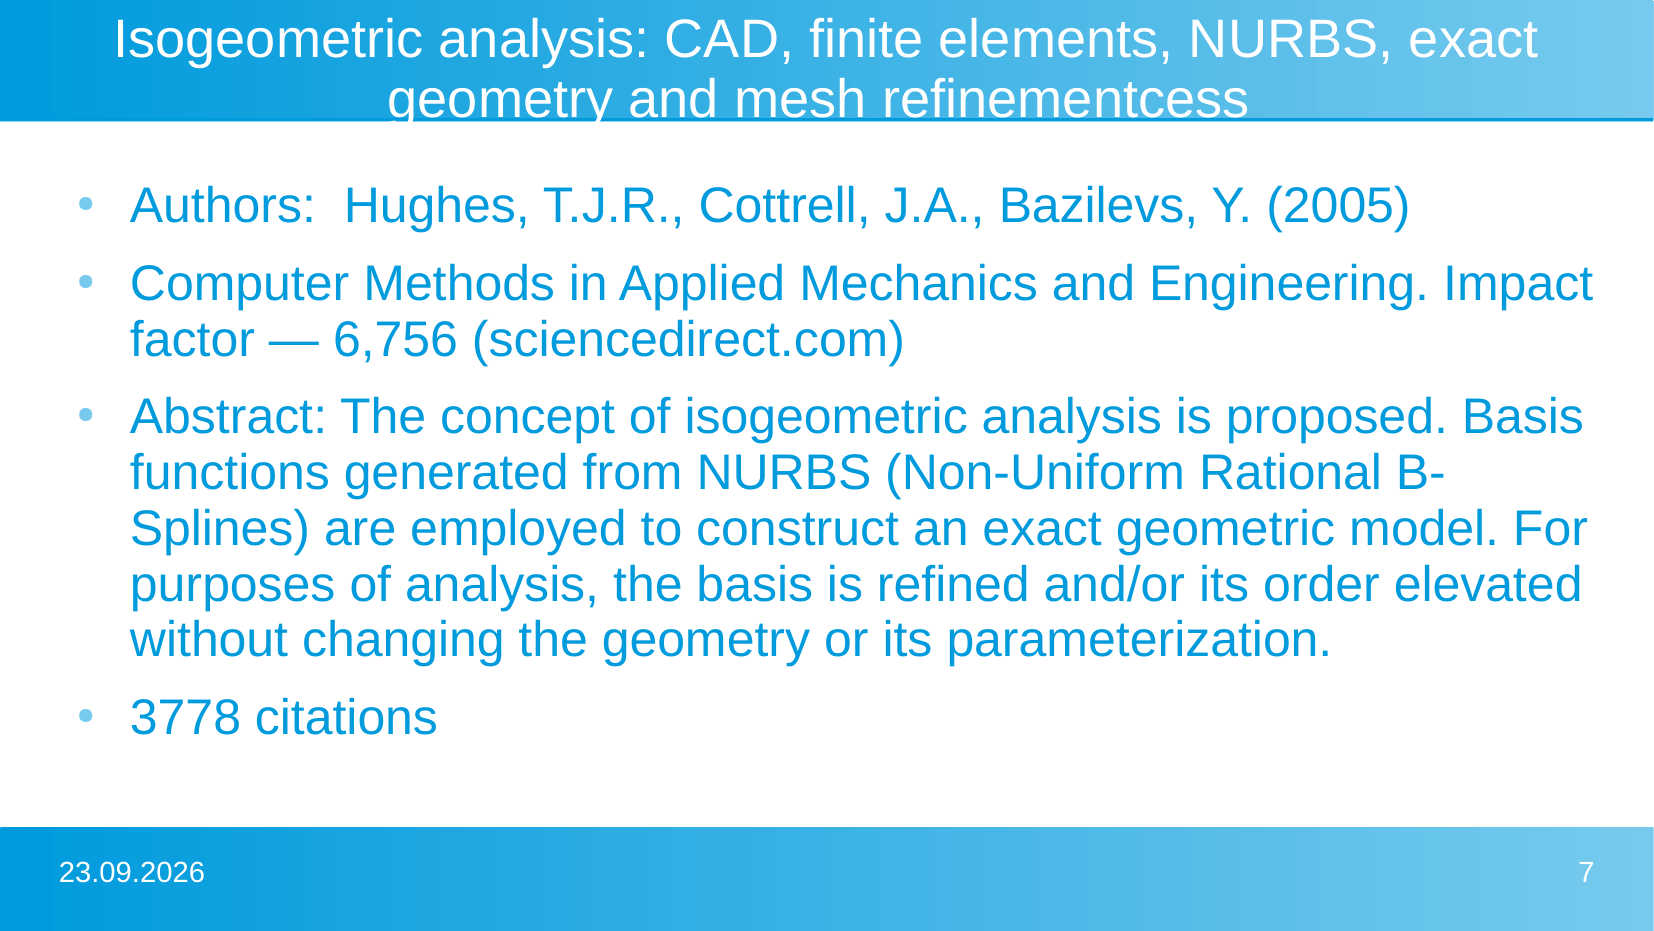

# Isogeometric analysis: CAD, finite elements, NURBS, exact geometry and mesh refinementcess
Authors: Hughes, T.J.R., Cottrell, J.A., Bazilevs, Y. (2005)
Computer Methods in Applied Mechanics and Engineering. Impact factor — 6,756 (sciencedirect.com)
Abstract: The concept of isogeometric analysis is proposed. Basis functions generated from NURBS (Non-Uniform Rational B-Splines) are employed to construct an exact geometric model. For purposes of analysis, the basis is refined and/or its order elevated without changing the geometry or its parameterization.
3778 citations
7